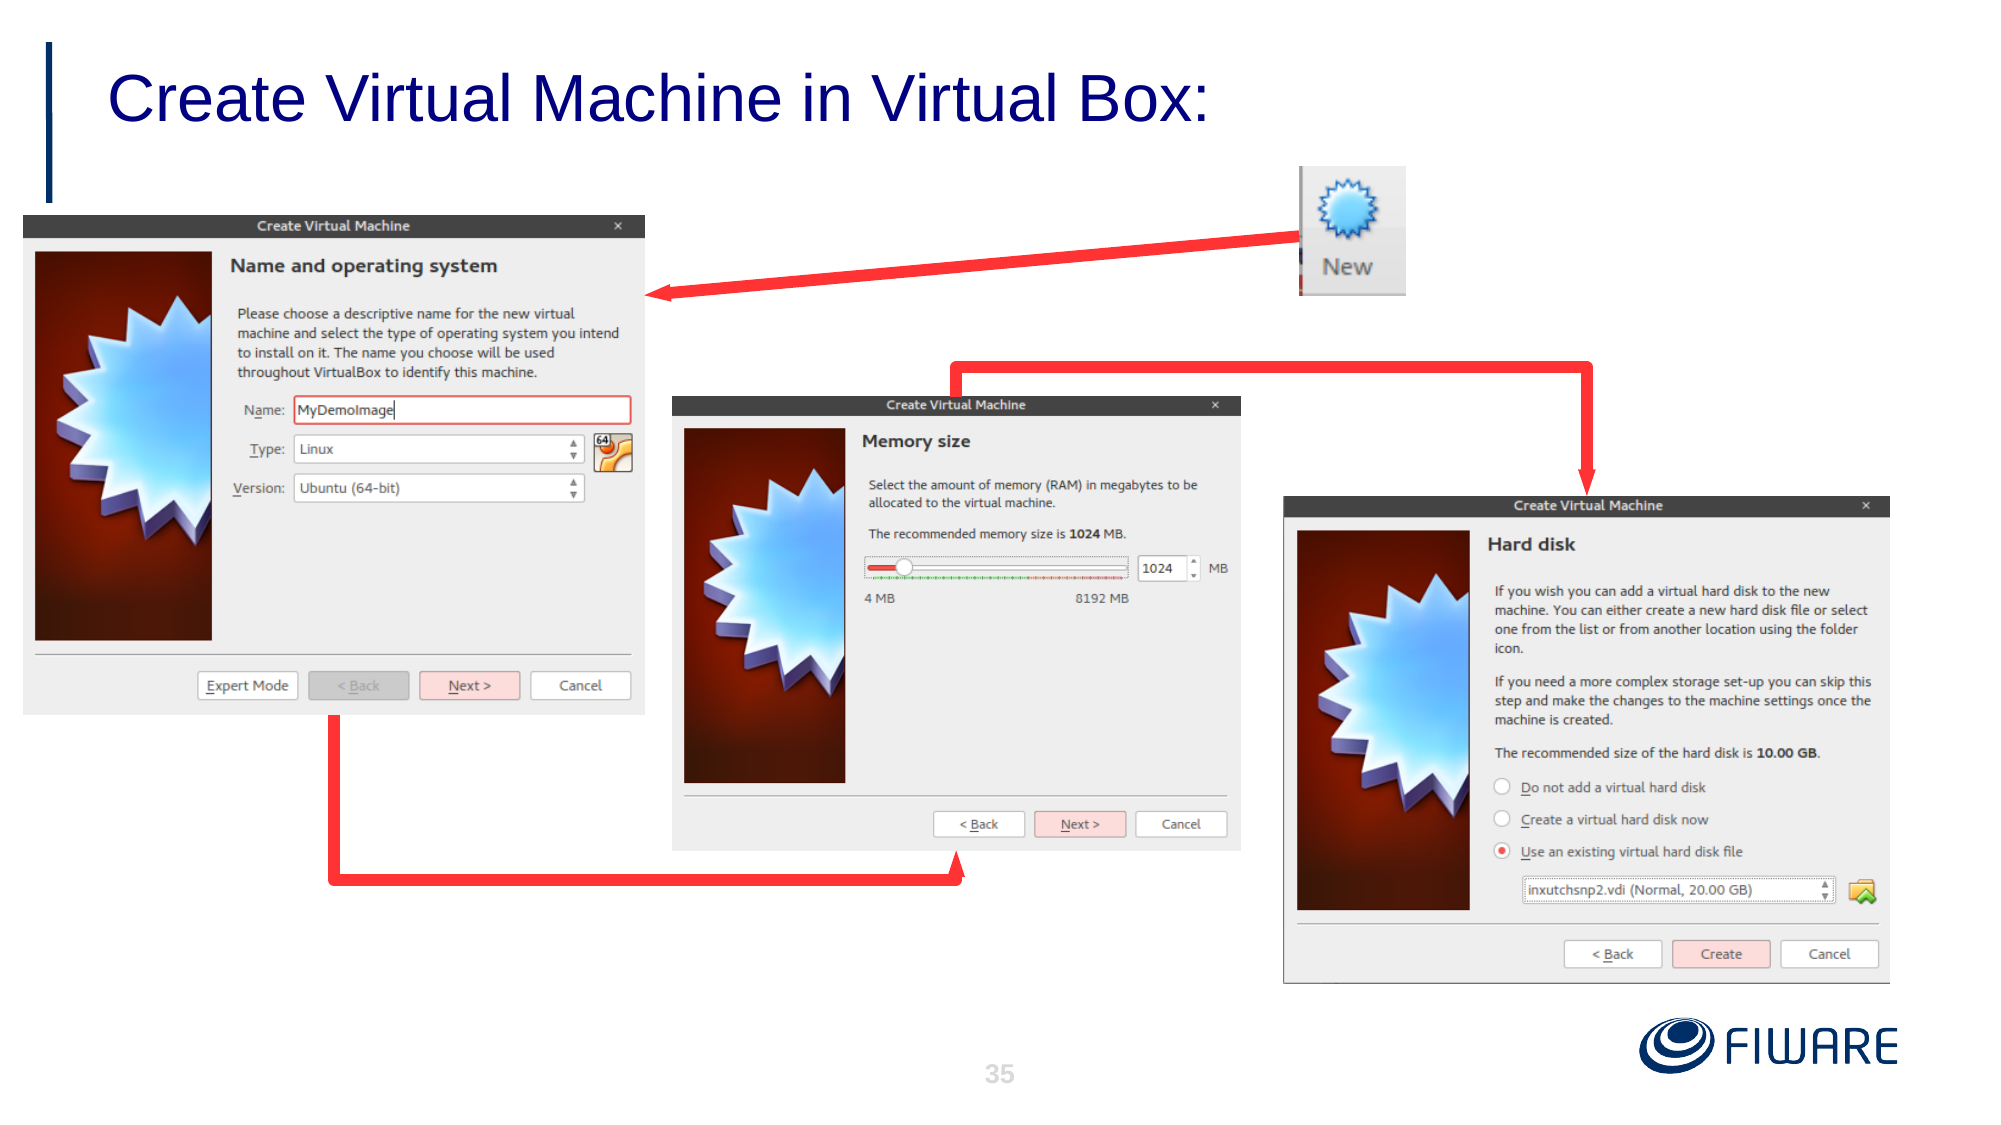

# Create Virtual Machine in Virtual Box: